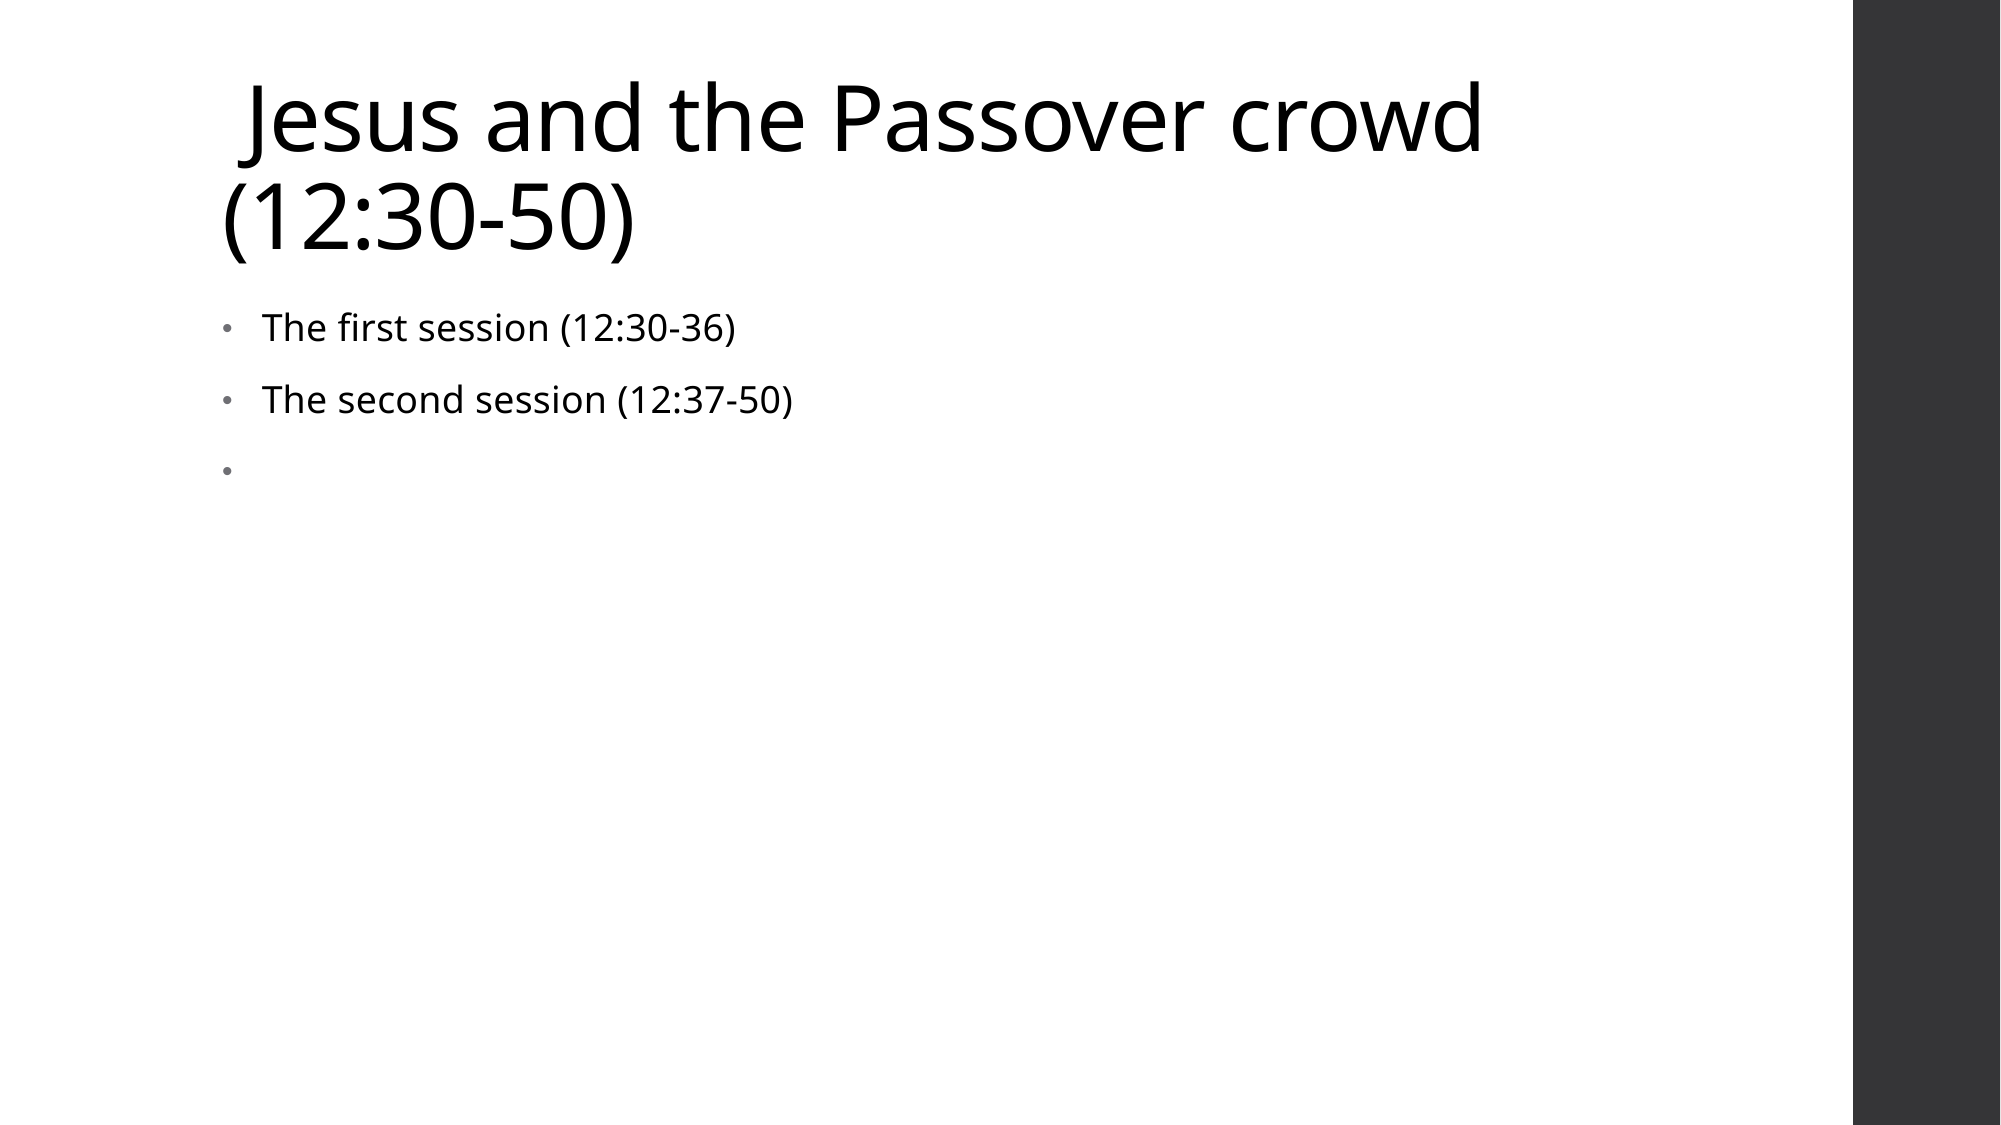

# Jesus and the Passover crowd (12:30-50)
 The first session (12:30-36)
 The second session (12:37-50)